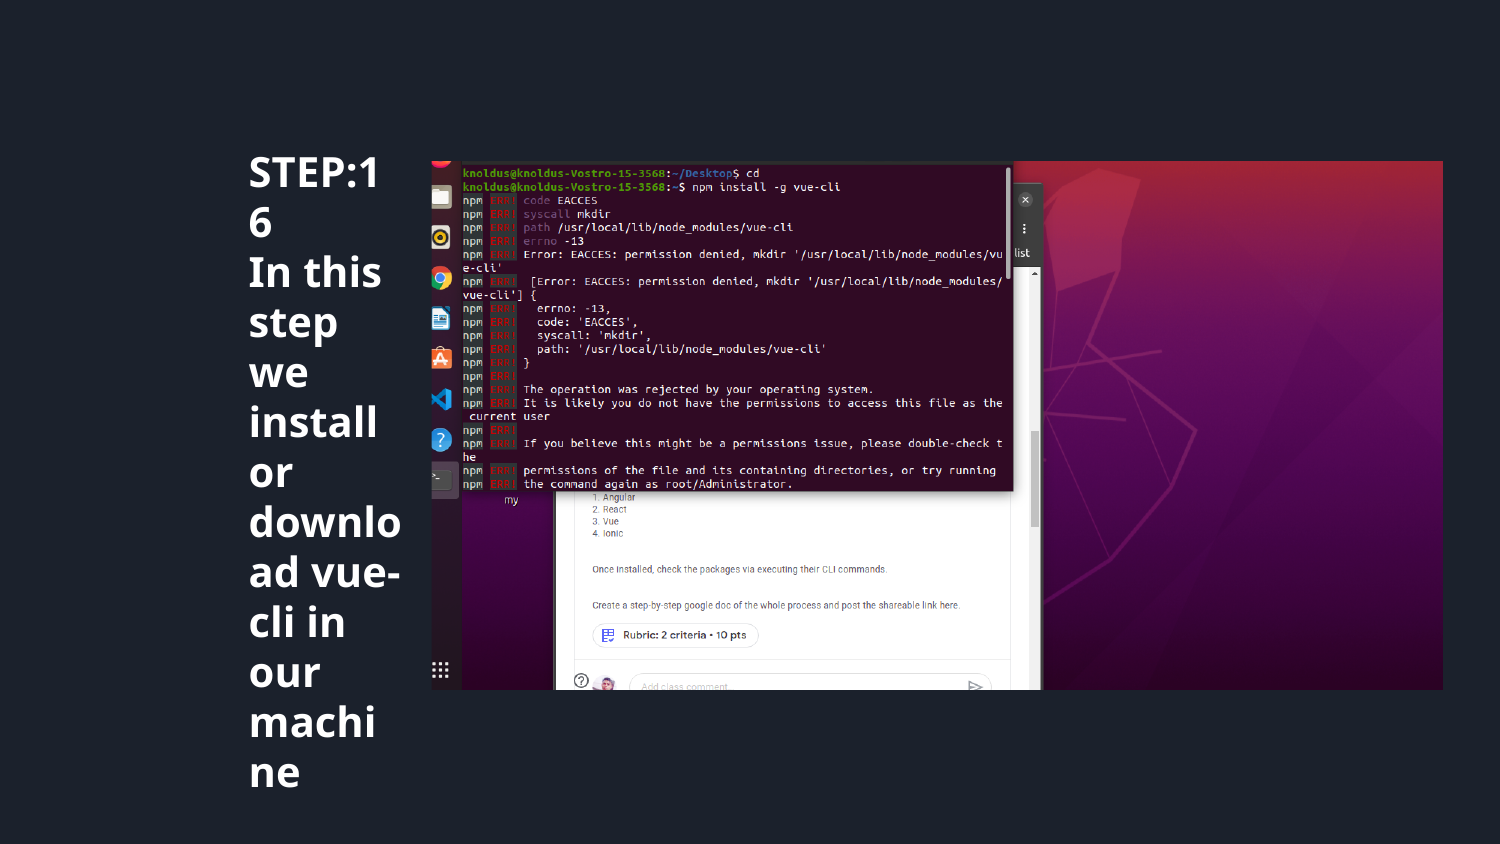

STEP:16
In this step we install or download vue-cli in our machine